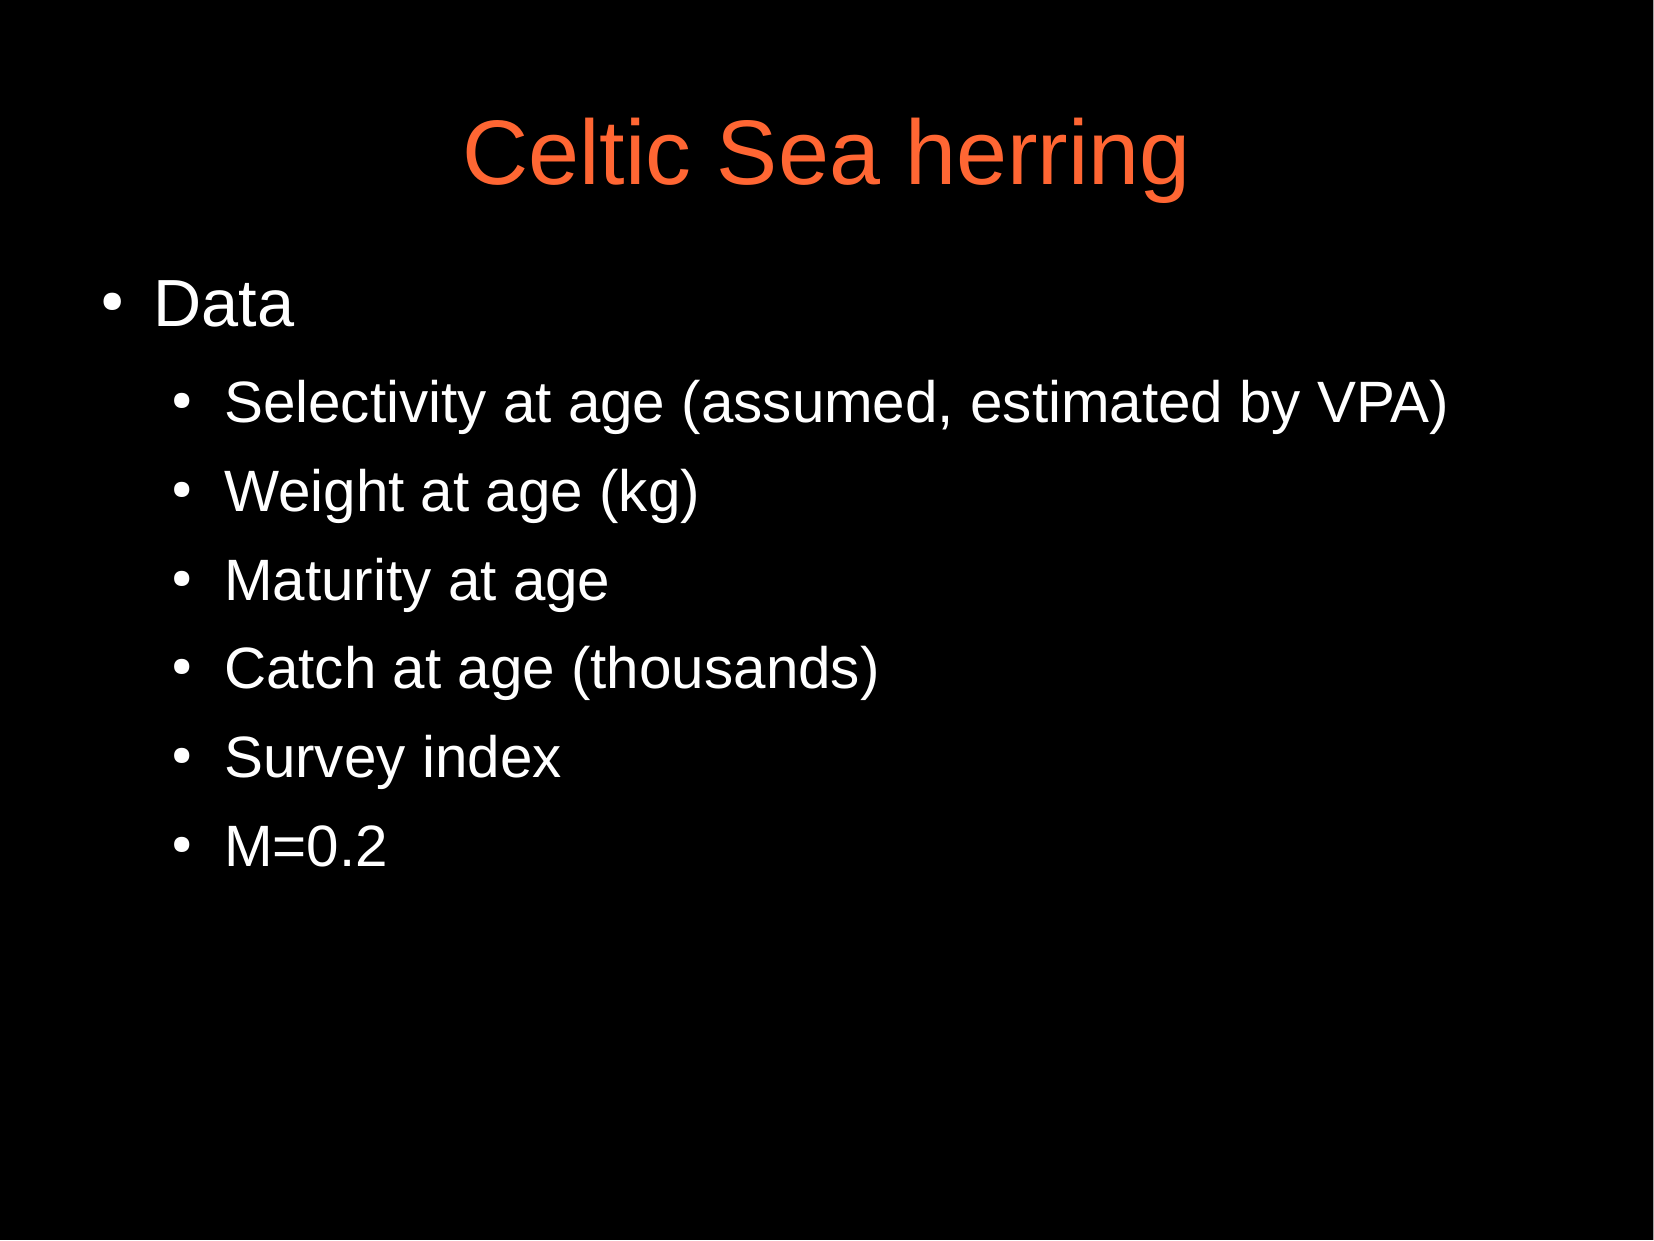

# Celtic Sea herring
Data
Selectivity at age (assumed, estimated by VPA)
Weight at age (kg)
Maturity at age
Catch at age (thousands)
Survey index
M=0.2